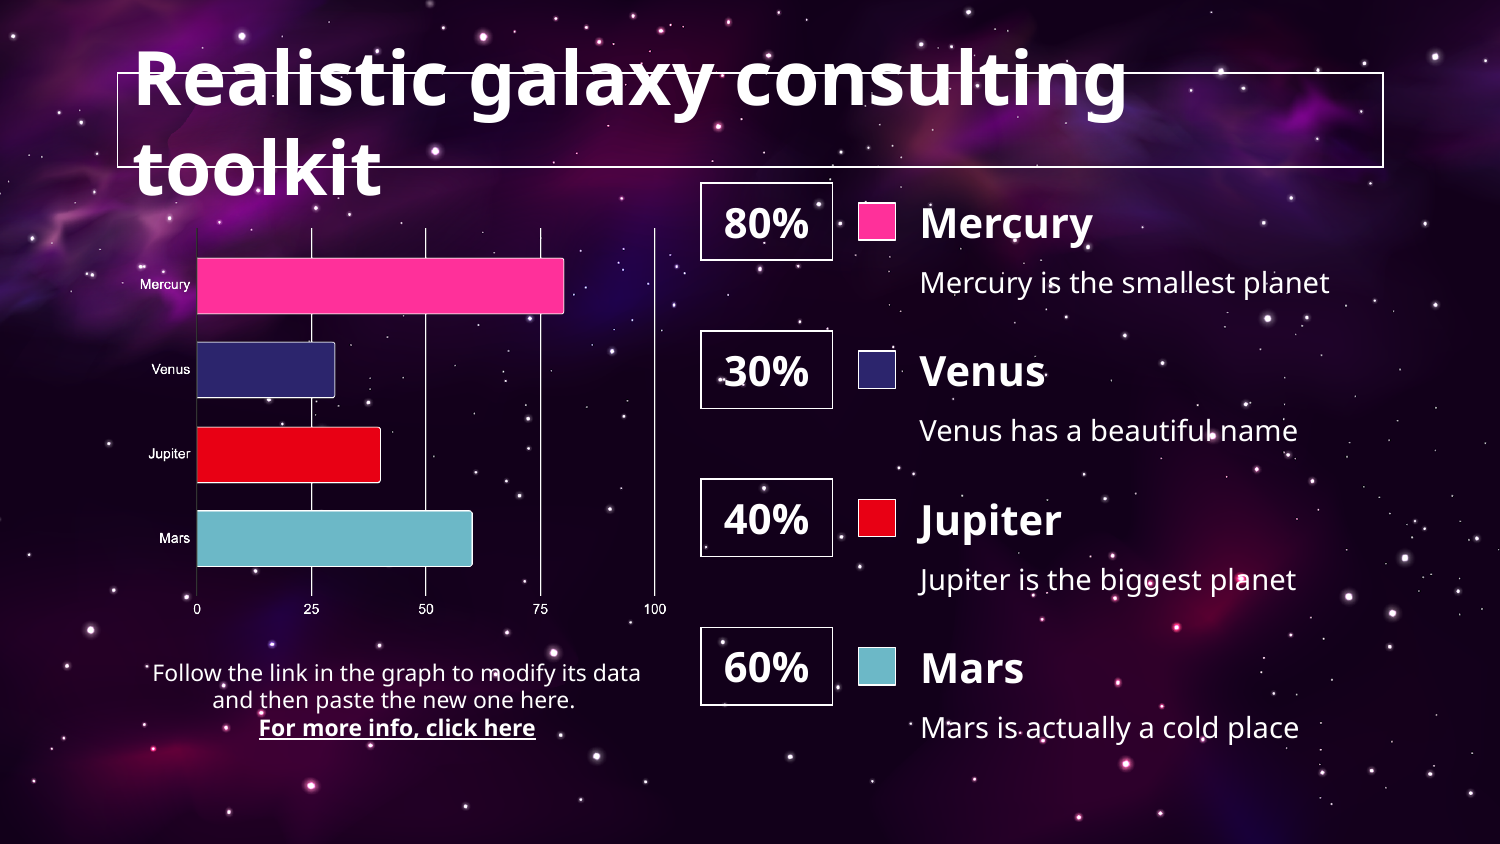

# Realistic galaxy consulting toolkit
80%
Mercury
Mercury is the smallest planet
30%
Venus
Venus has a beautiful name
40%
Jupiter
Jupiter is the biggest planet
60%
Mars
Mars is actually a cold place
Follow the link in the graph to modify its data and then paste the new one here. For more info, click here